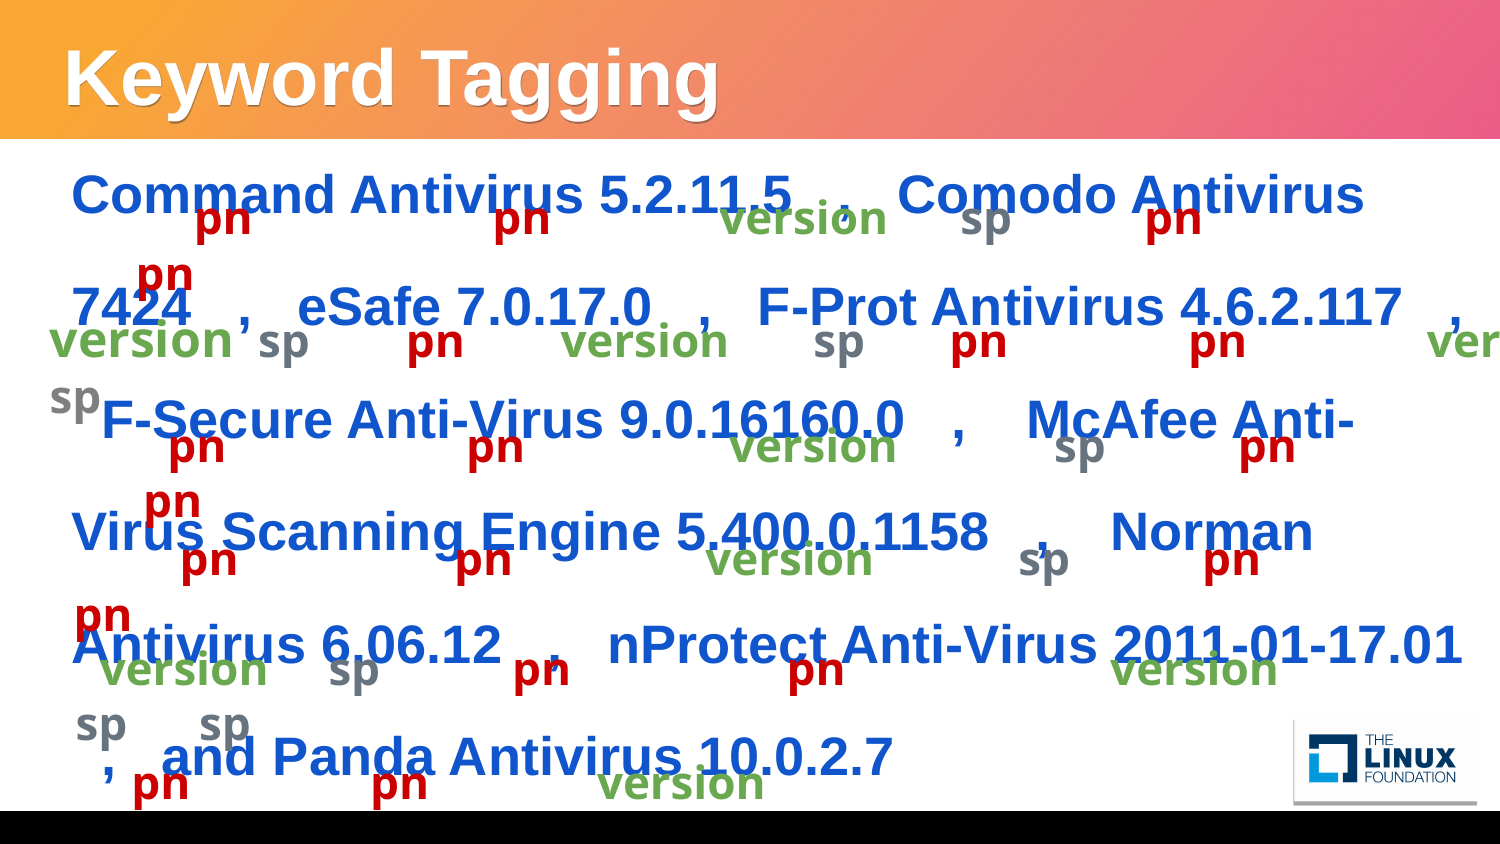

# Keyword Tagging
Command Antivirus 5.2.11.5 , Comodo Antivirus 7424 , eSafe 7.0.17.0 , F-Prot Antivirus 4.6.2.117 , F-Secure Anti-Virus 9.0.16160.0 , McAfee Anti-Virus Scanning Engine 5.400.0.1158 , Norman Antivirus 6.06.12 , nProtect Anti-Virus 2011-01-17.01 , and Panda Antivirus 10.0.2.7
 pn pn version sp pn pn
version sp pn version sp pn pn version sp
 pn pn version sp pn pn
 pn pn version sp pn pn
 version sp pn pn version sp sp
 pn pn version